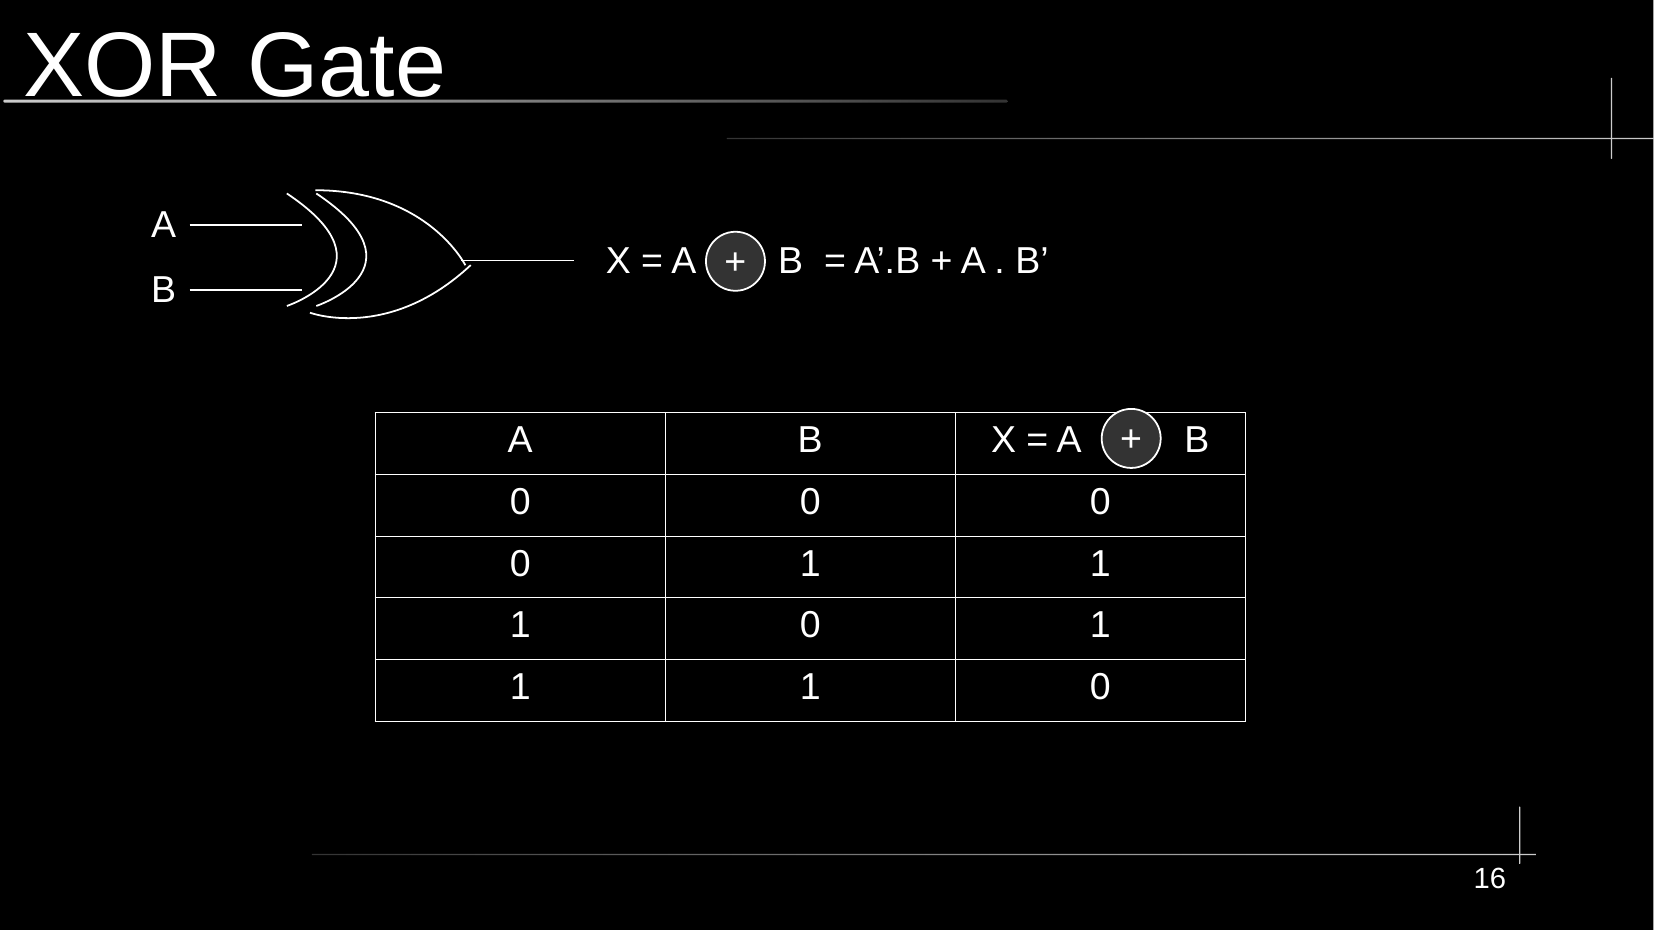

# XOR Gate
A
X = A B = A’.B + A . B’
+
B
+
| A | B | X = A B |
| --- | --- | --- |
| 0 | 0 | 0 |
| 0 | 1 | 1 |
| 1 | 0 | 1 |
| 1 | 1 | 0 |
16